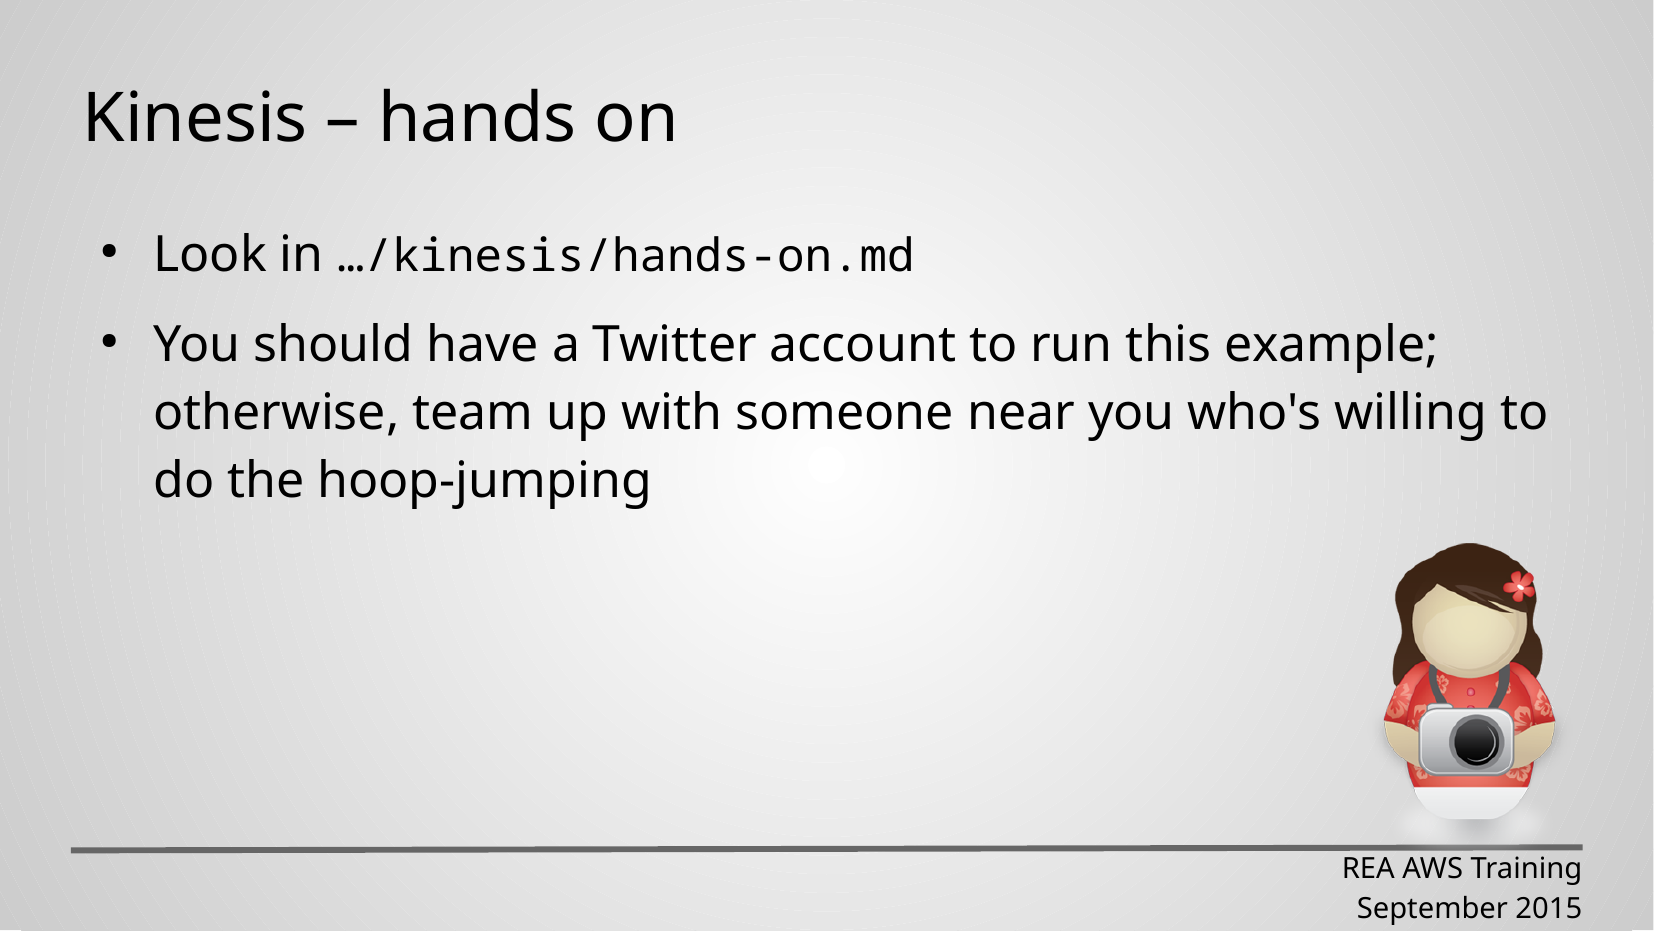

# Kinesis – hands on
Look in …/kinesis/hands-on.md
You should have a Twitter account to run this example; otherwise, team up with someone near you who's willing to do the hoop-jumping